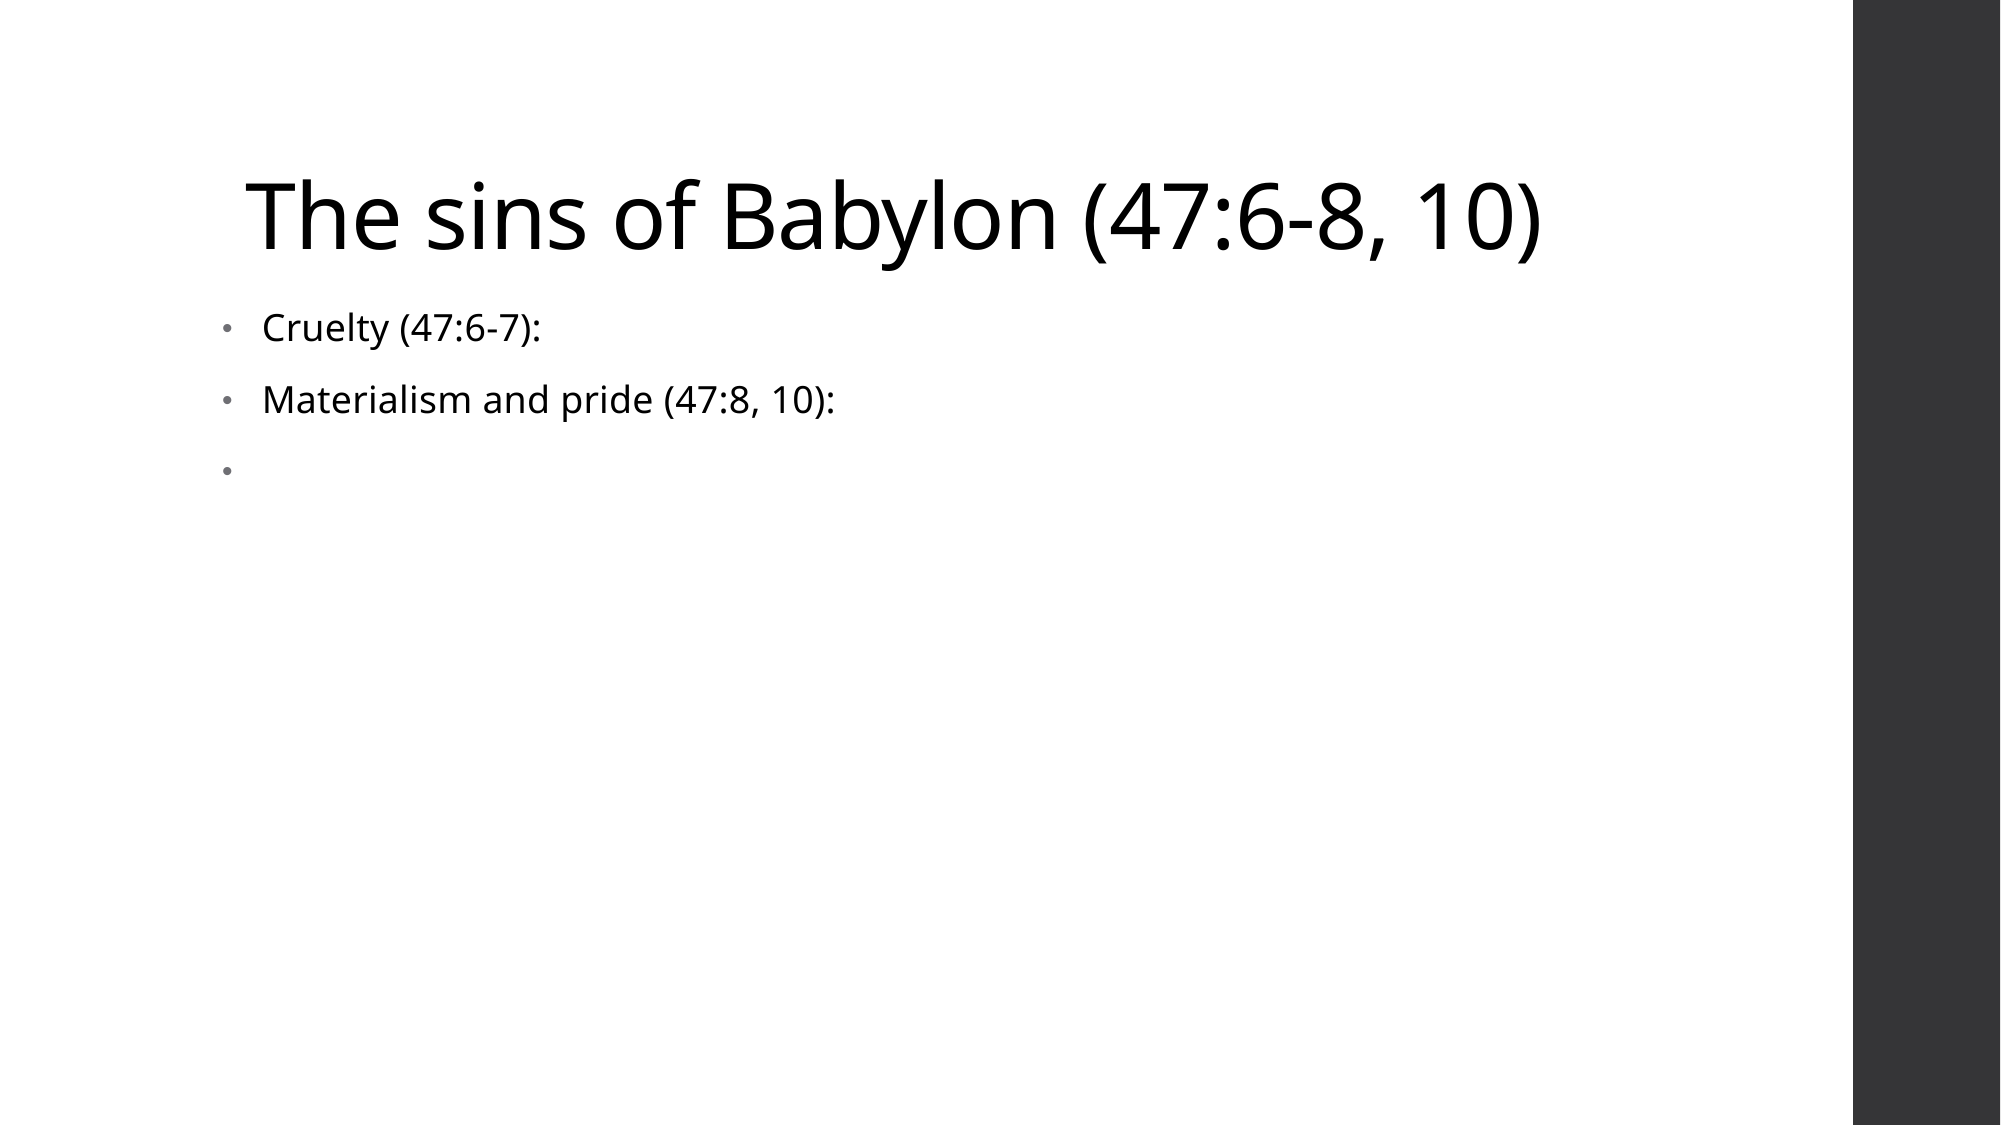

# The sins of Babylon (47:6-8, 10)
 Cruelty (47:6-7):
 Materialism and pride (47:8, 10):